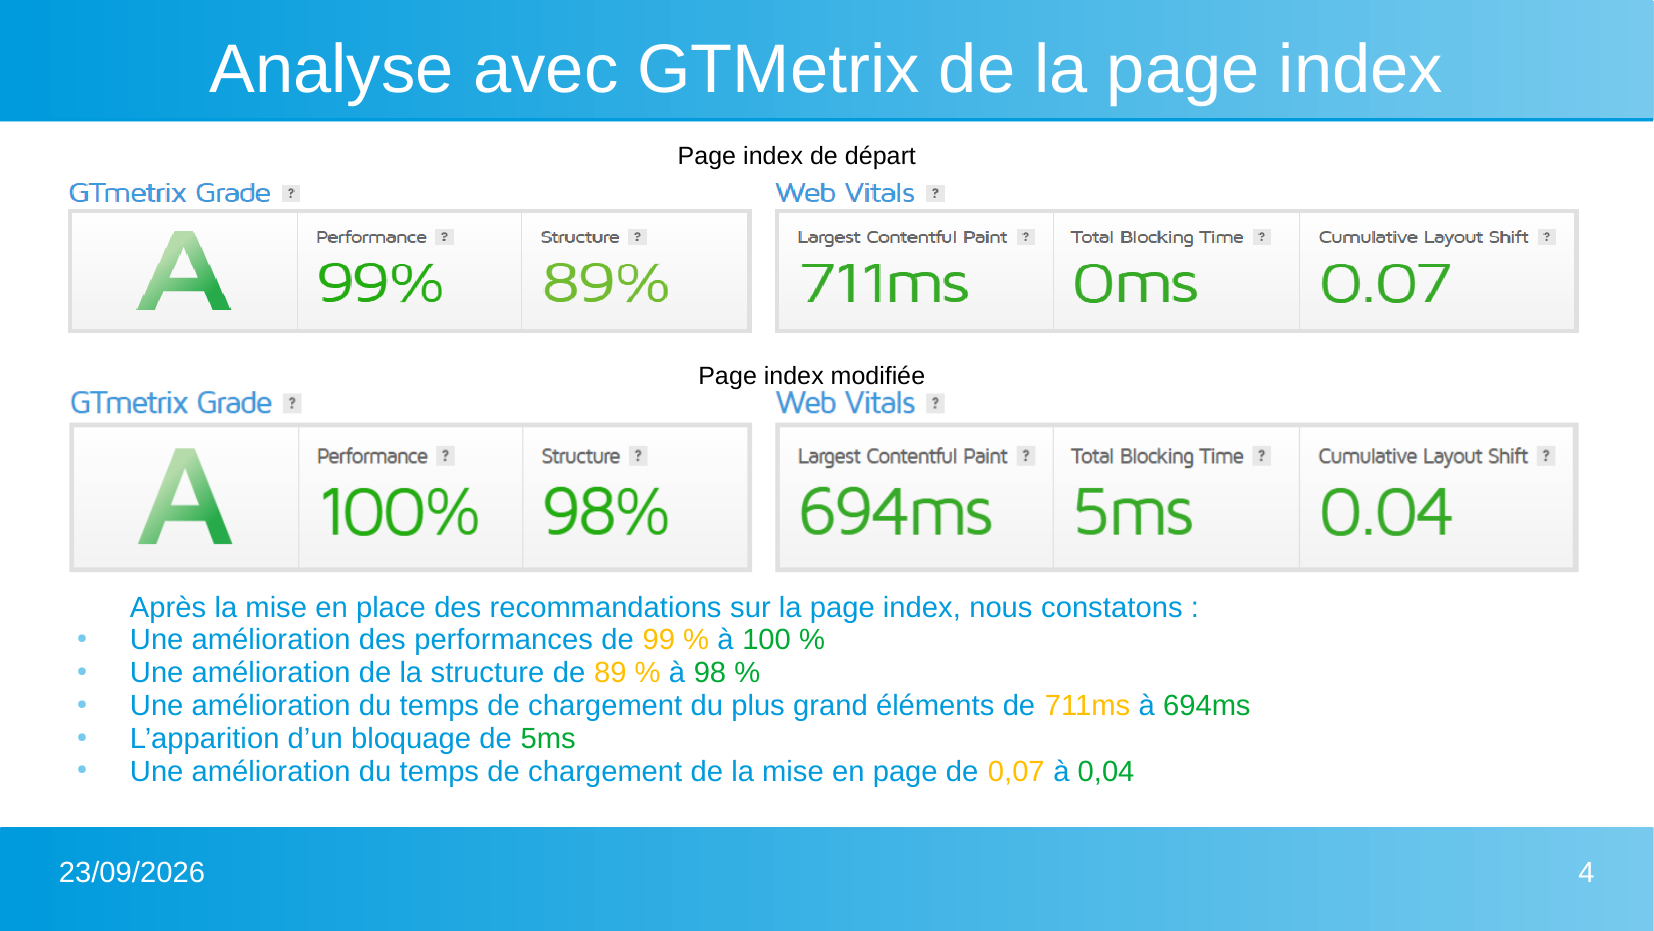

# Analyse avec GTMetrix de la page index
Page index de départ
Page index modifiée
Après la mise en place des recommandations sur la page index, nous constatons :
Une amélioration des performances de 99 % à 100 %
Une amélioration de la structure de 89 % à 98 %
Une amélioration du temps de chargement du plus grand éléments de 711ms à 694ms
L’apparition d’un bloquage de 5ms
Une amélioration du temps de chargement de la mise en page de 0,07 à 0,04
4